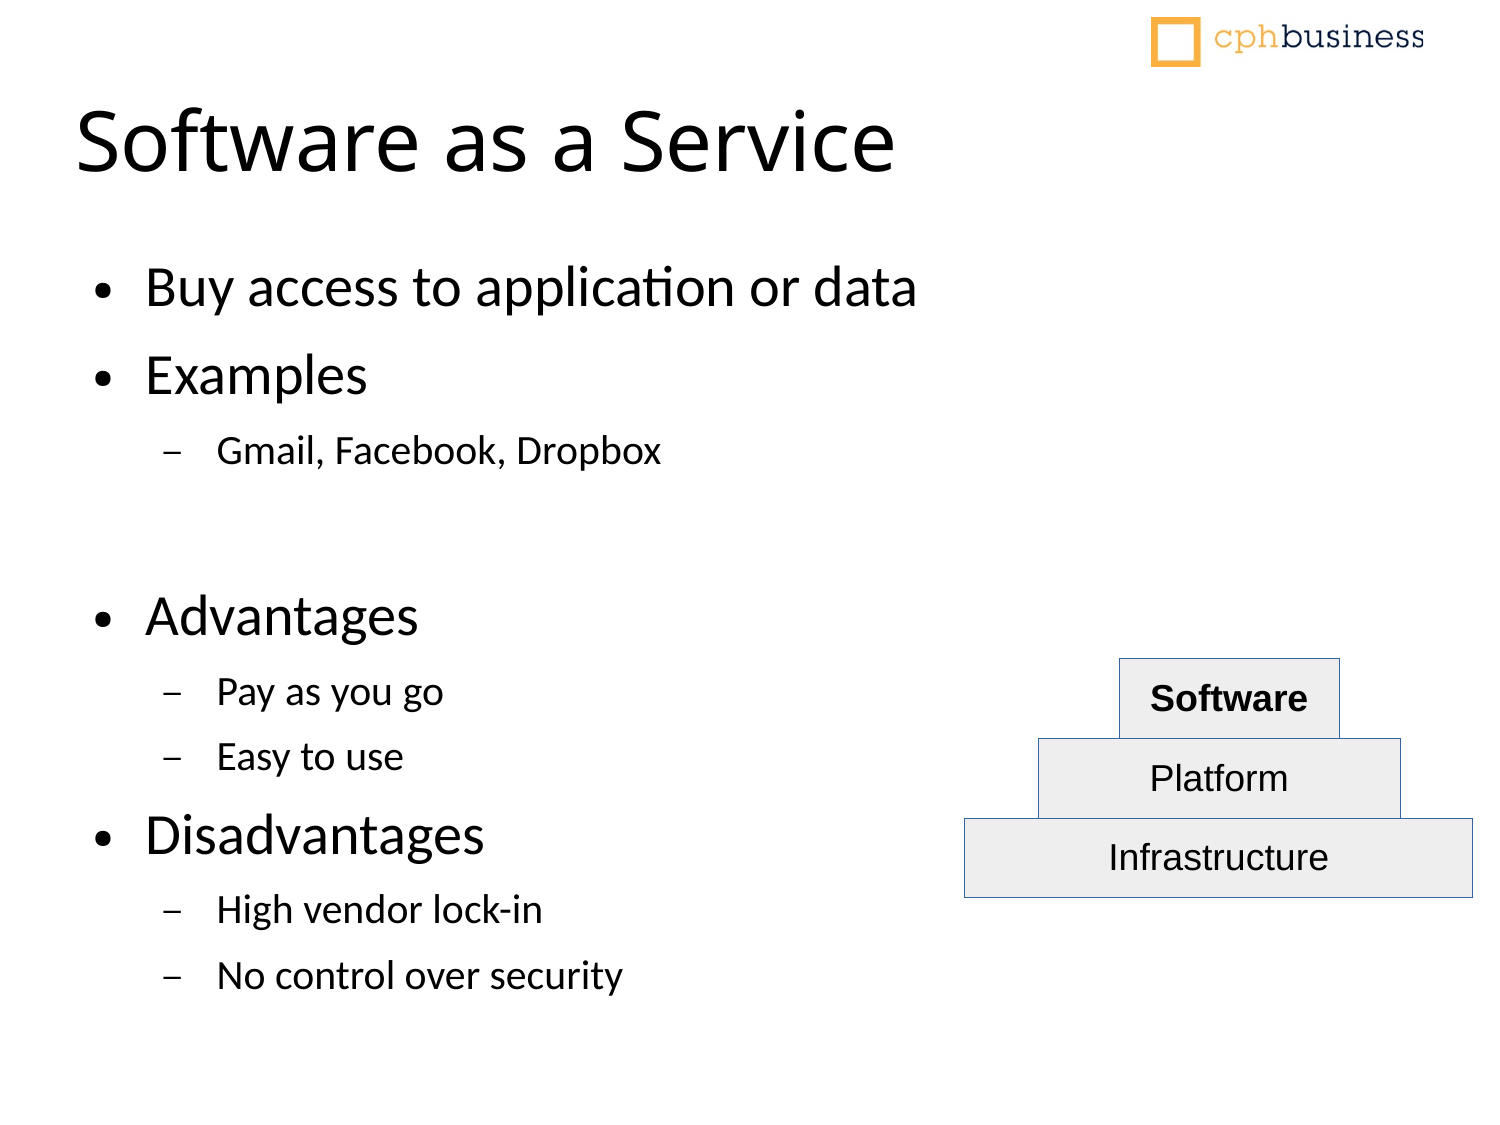

# Software as a Service
Buy access to application or data
Examples
Gmail, Facebook, Dropbox
Advantages
Pay as you go
Easy to use
Disadvantages
High vendor lock-in
No control over security
Software
Platform
Infrastructure